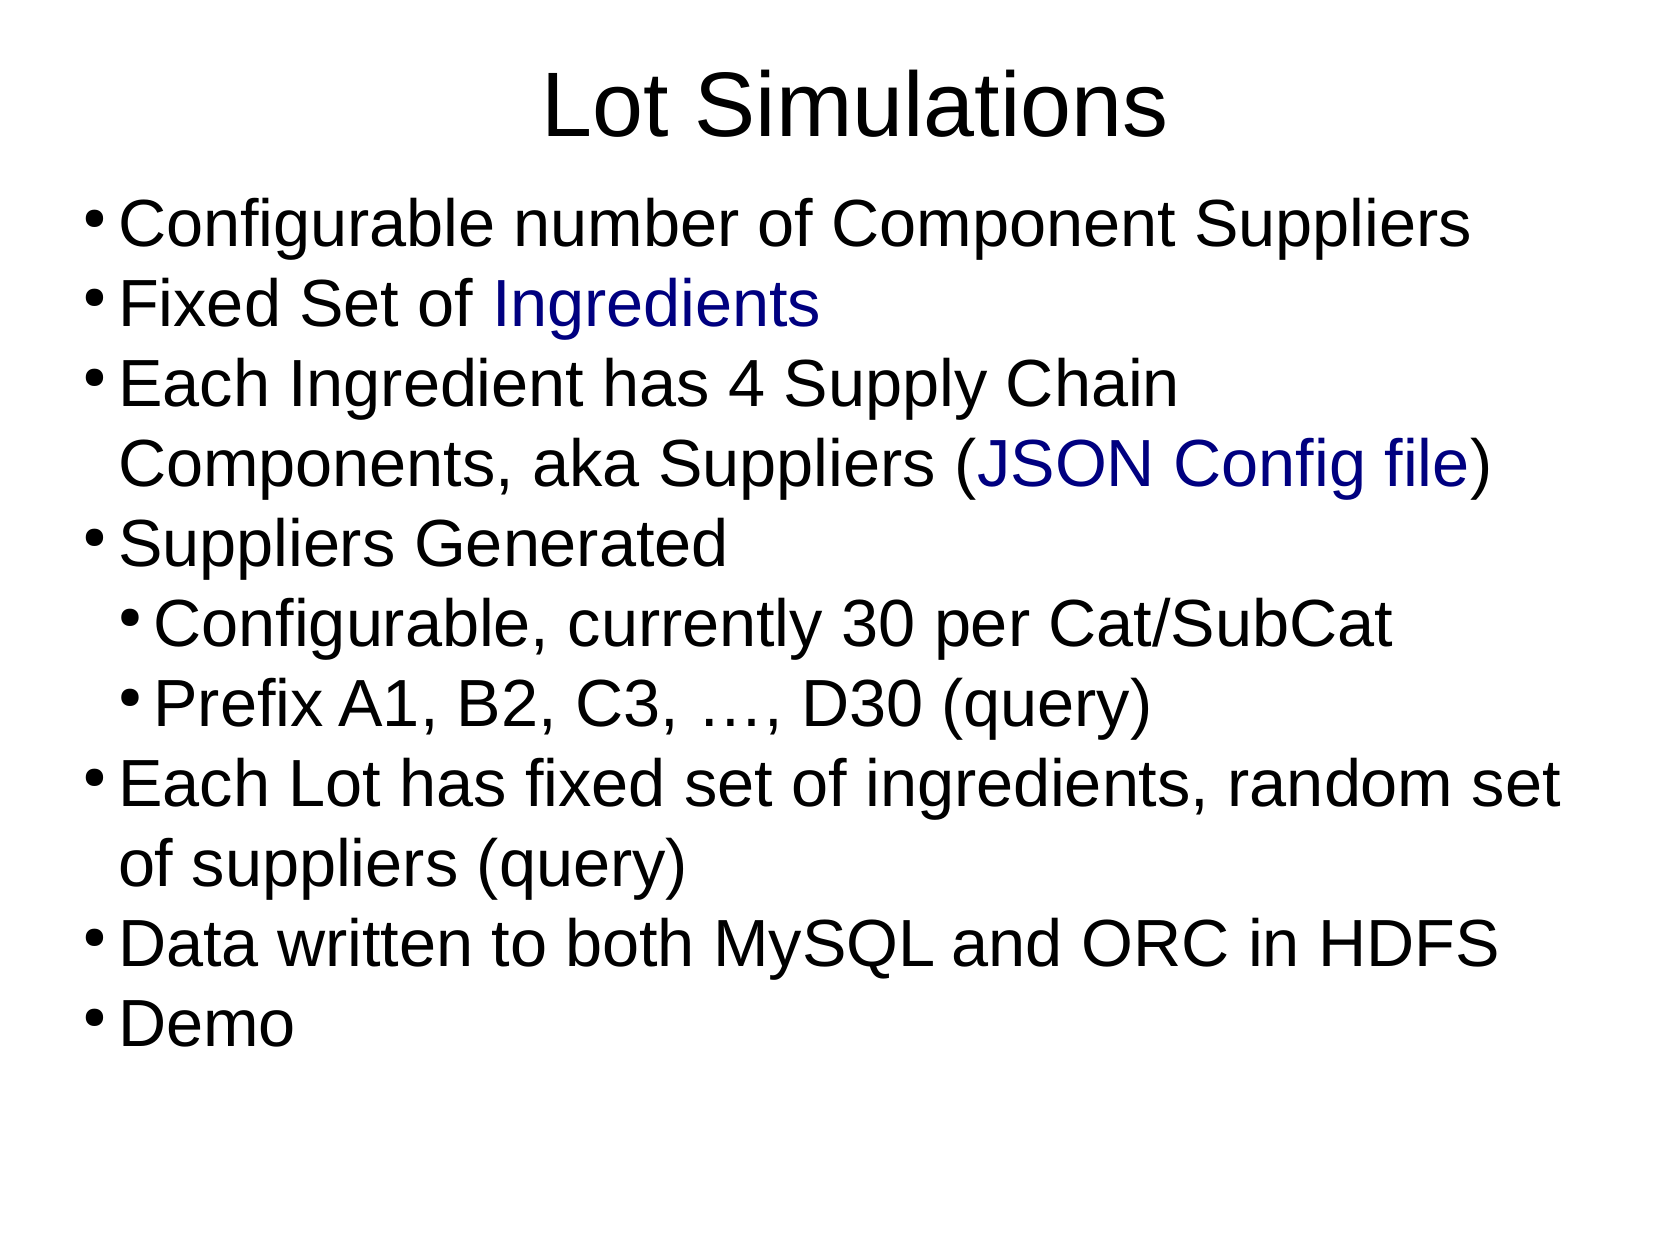

Lot Simulations
Configurable number of Component Suppliers
Fixed Set of Ingredients
Each Ingredient has 4 Supply Chain Components, aka Suppliers (JSON Config file)
Suppliers Generated
Configurable, currently 30 per Cat/SubCat
Prefix A1, B2, C3, …, D30 (query)
Each Lot has fixed set of ingredients, random set of suppliers (query)
Data written to both MySQL and ORC in HDFS
Demo